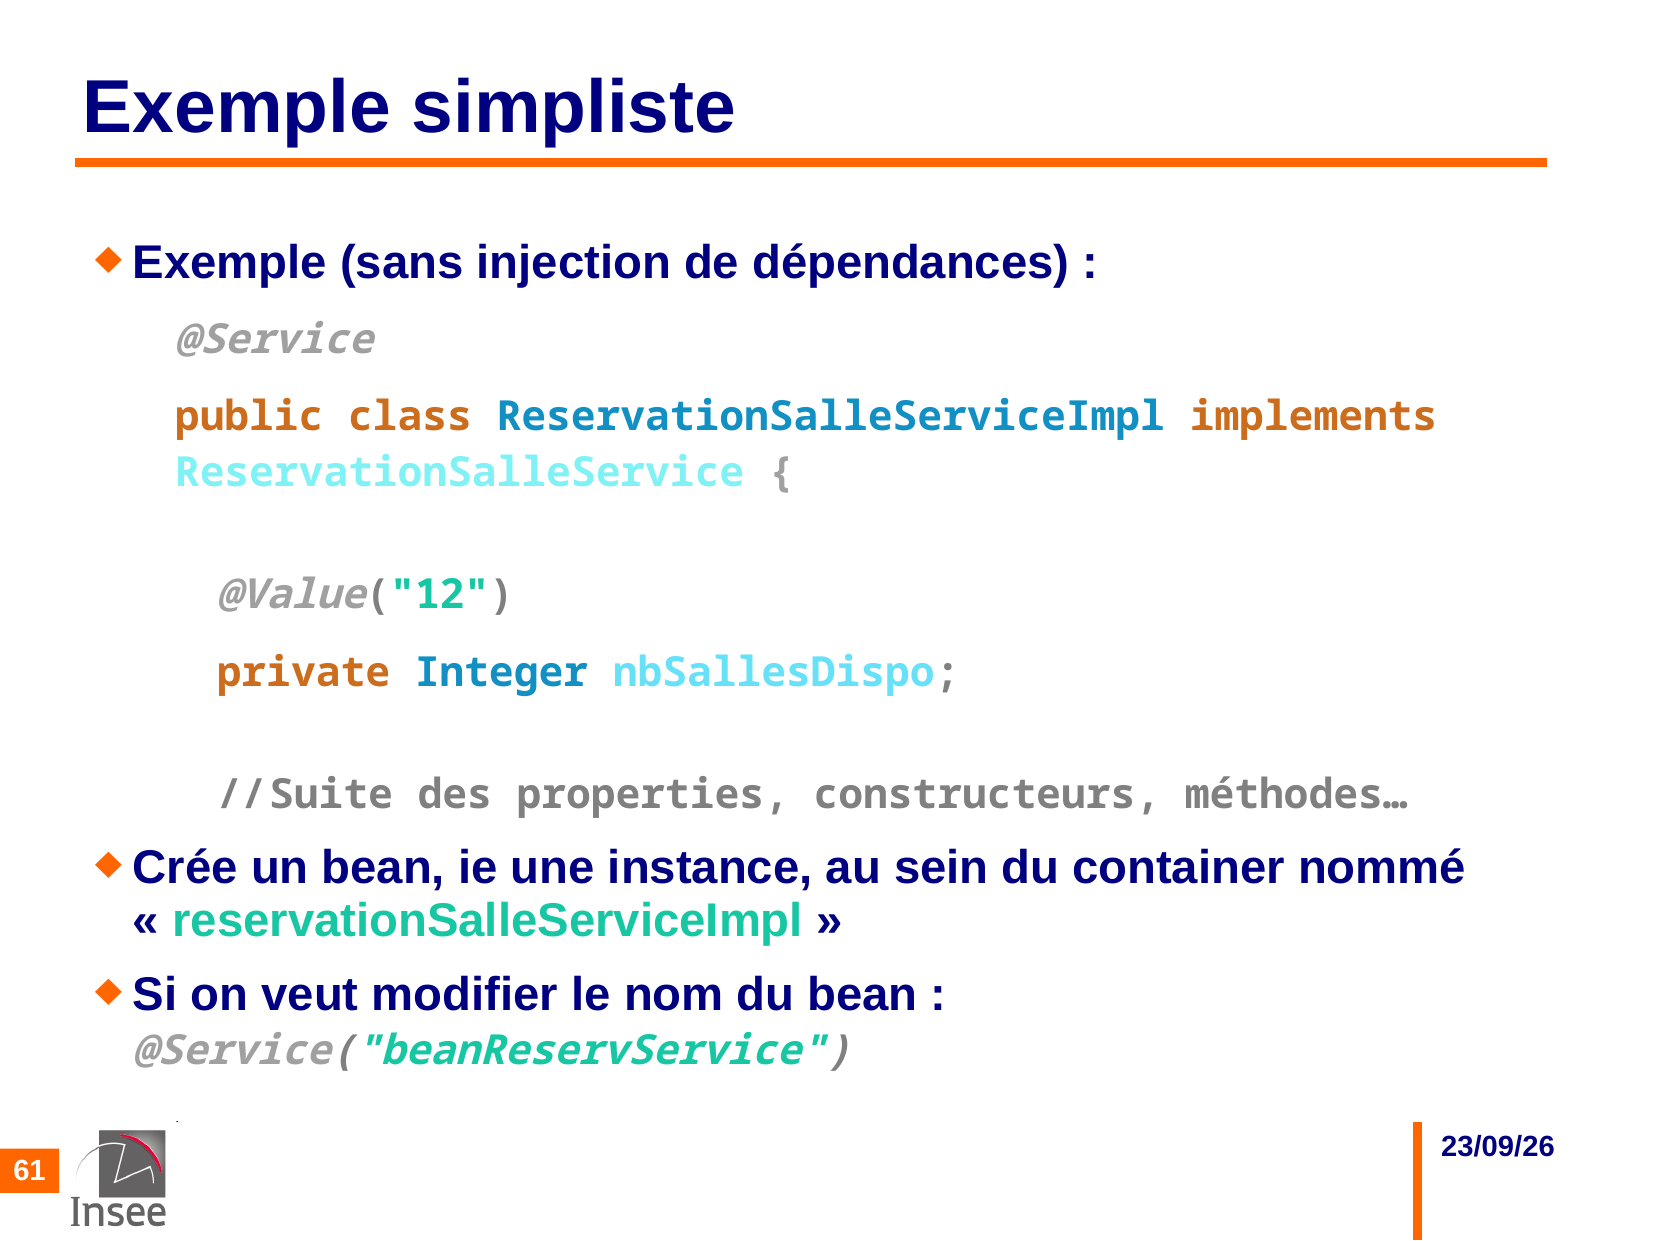

# Exemple simpliste
Exemple (sans injection de dépendances) :
@Service
public class ReservationSalleServiceImpl implements ReservationSalleService {
@Value("12")
private Integer nbSallesDispo;
//	Suite des properties, constructeurs, méthodes…
Crée un bean, ie une instance, au sein du container nommé « reservationSalleServiceImpl »
Si on veut modifier le nom du bean : @Service("beanReservService")
61